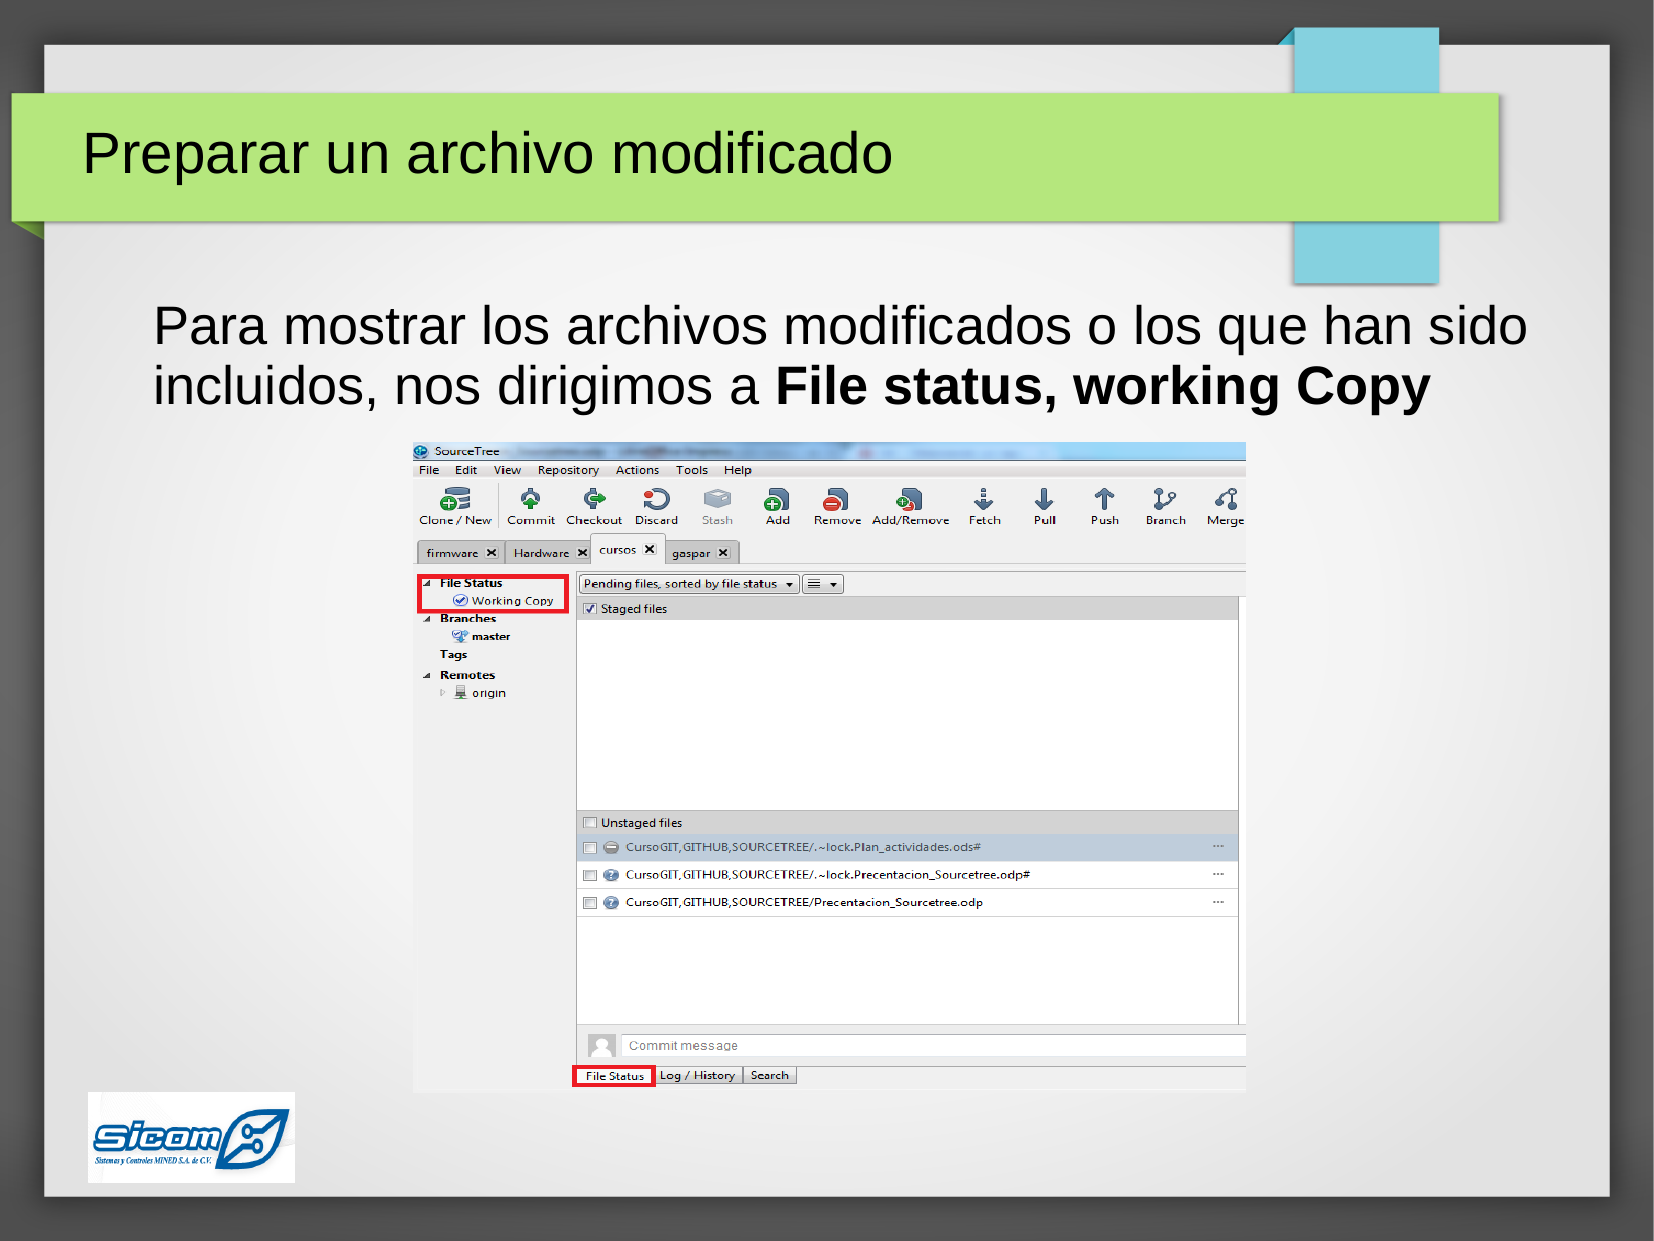

# Preparar un archivo modificado
Para mostrar los archivos modificados o los que han sido incluidos, nos dirigimos a File status, working Copy